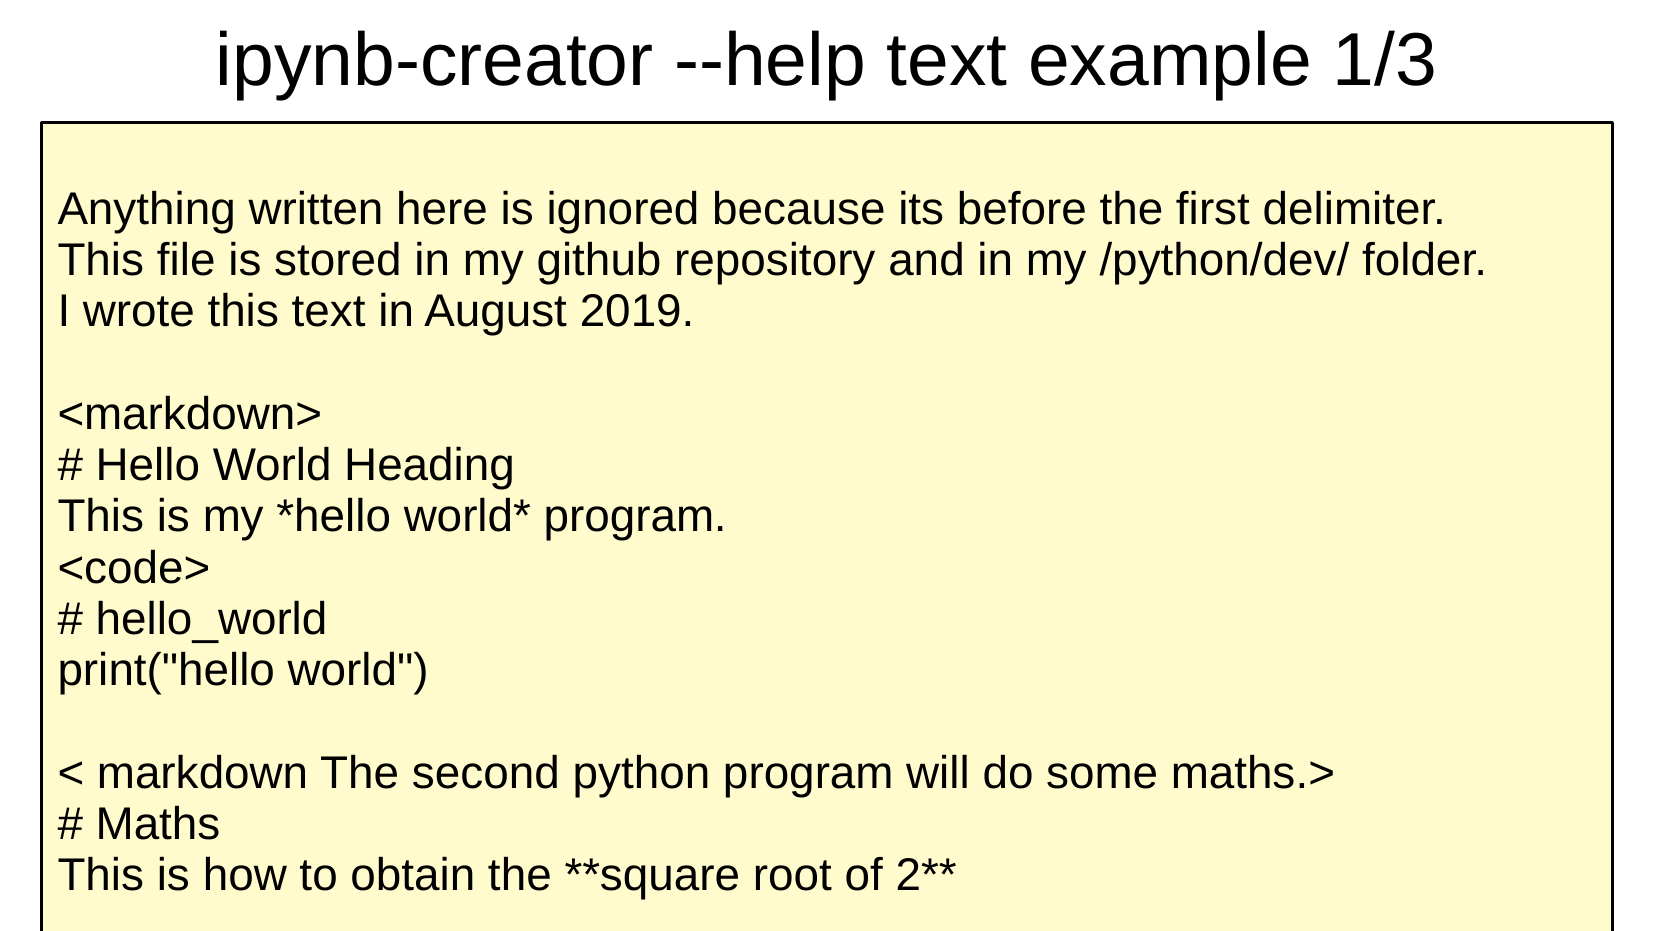

# ipynb-creator --help text example 1/3
Anything written here is ignored because its before the first delimiter.
This file is stored in my github repository and in my /python/dev/ folder.
I wrote this text in August 2019.
<markdown>
# Hello World Heading
This is my *hello world* program.
<code>
# hello_world
print("hello world")
< markdown The second python program will do some maths.>
# Maths
This is how to obtain the **square root of 2**